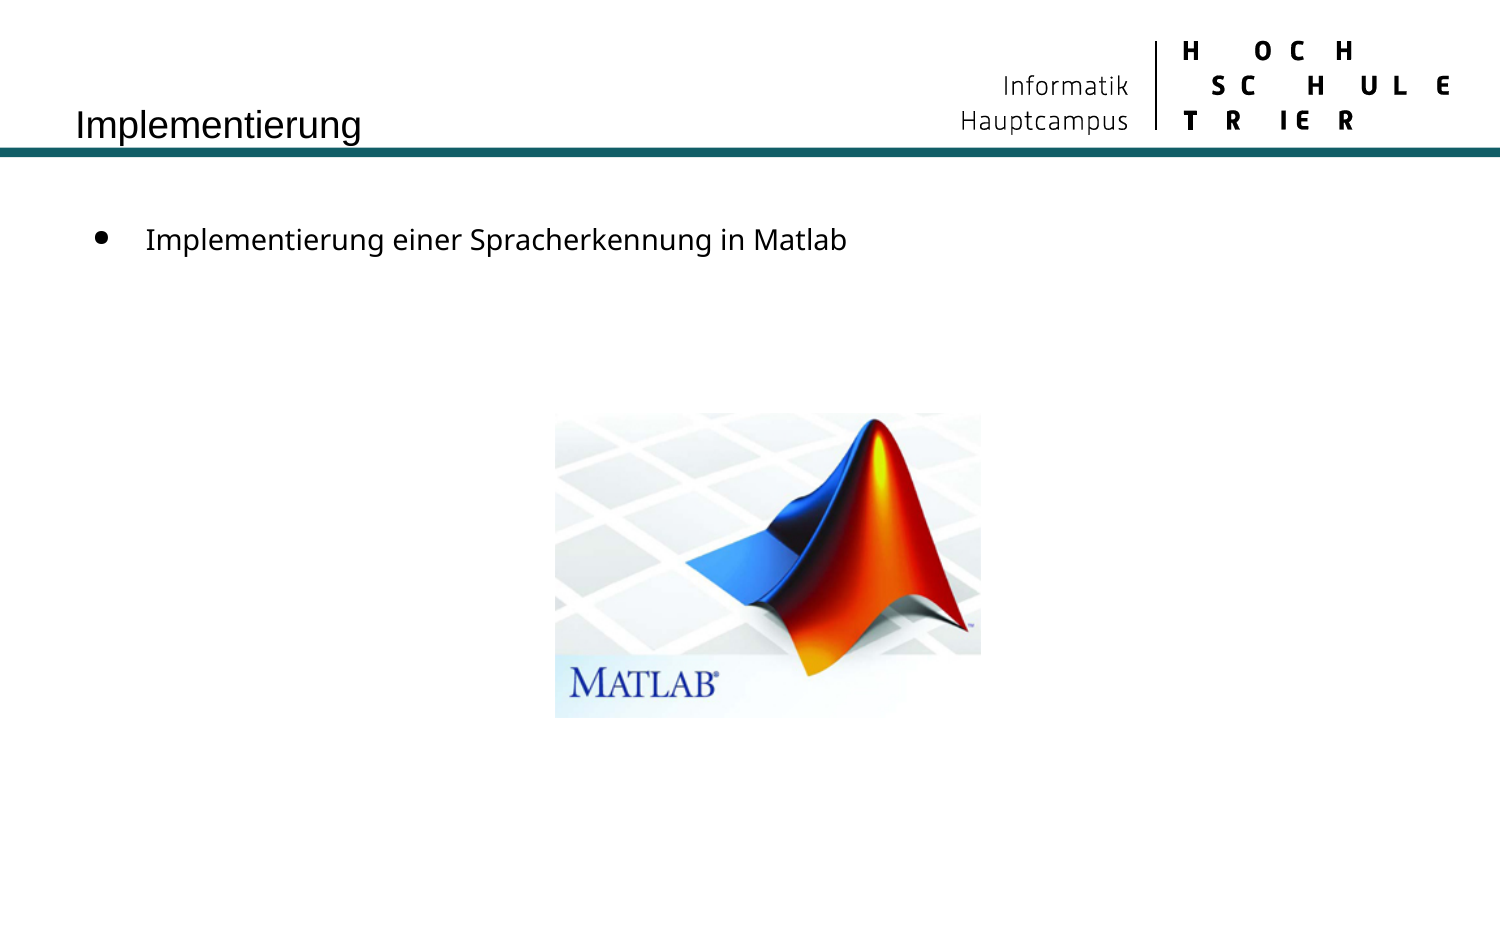

# Implementierung
Implementierung einer Spracherkennung in Matlab